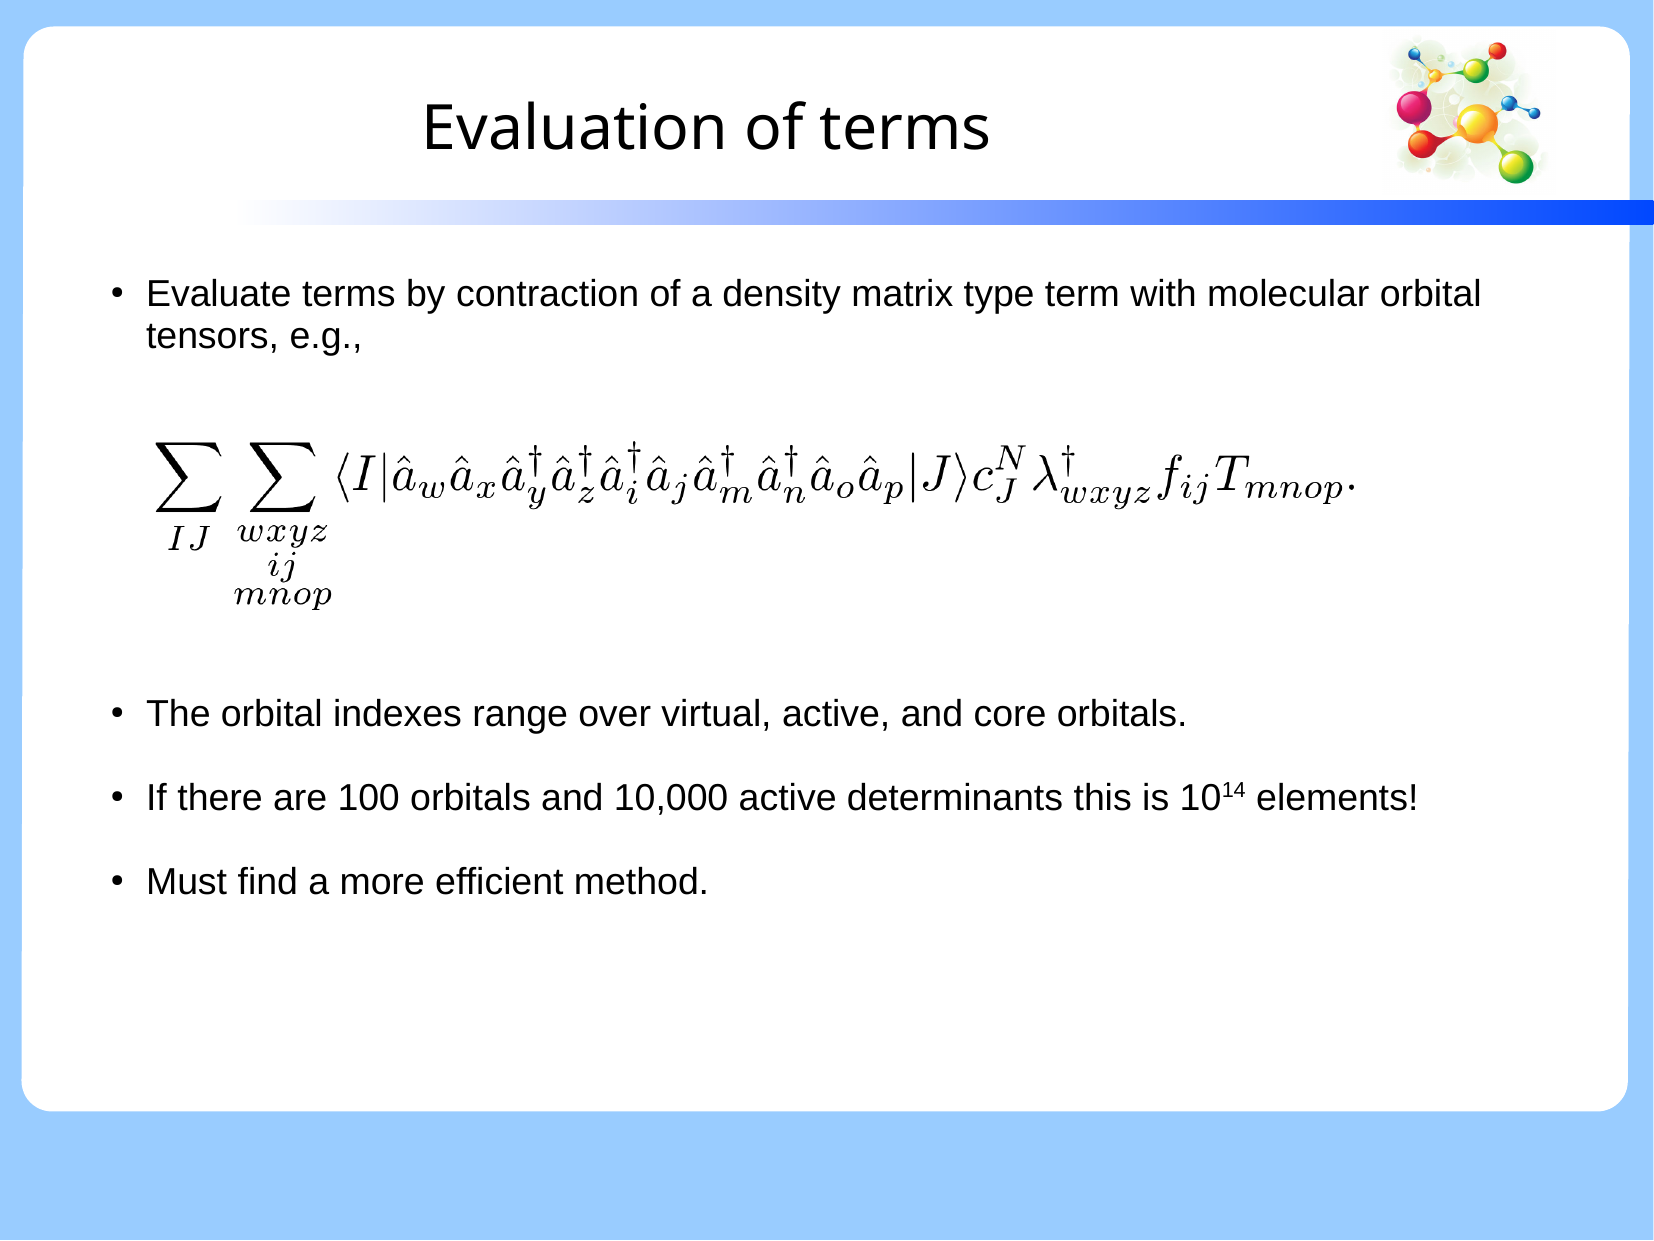

# Evaluation of terms
Evaluate terms by contraction of a density matrix type term with molecular orbital tensors, e.g.,
The orbital indexes range over virtual, active, and core orbitals.
If there are 100 orbitals and 10,000 active determinants this is 1014 elements!
Must find a more efficient method.